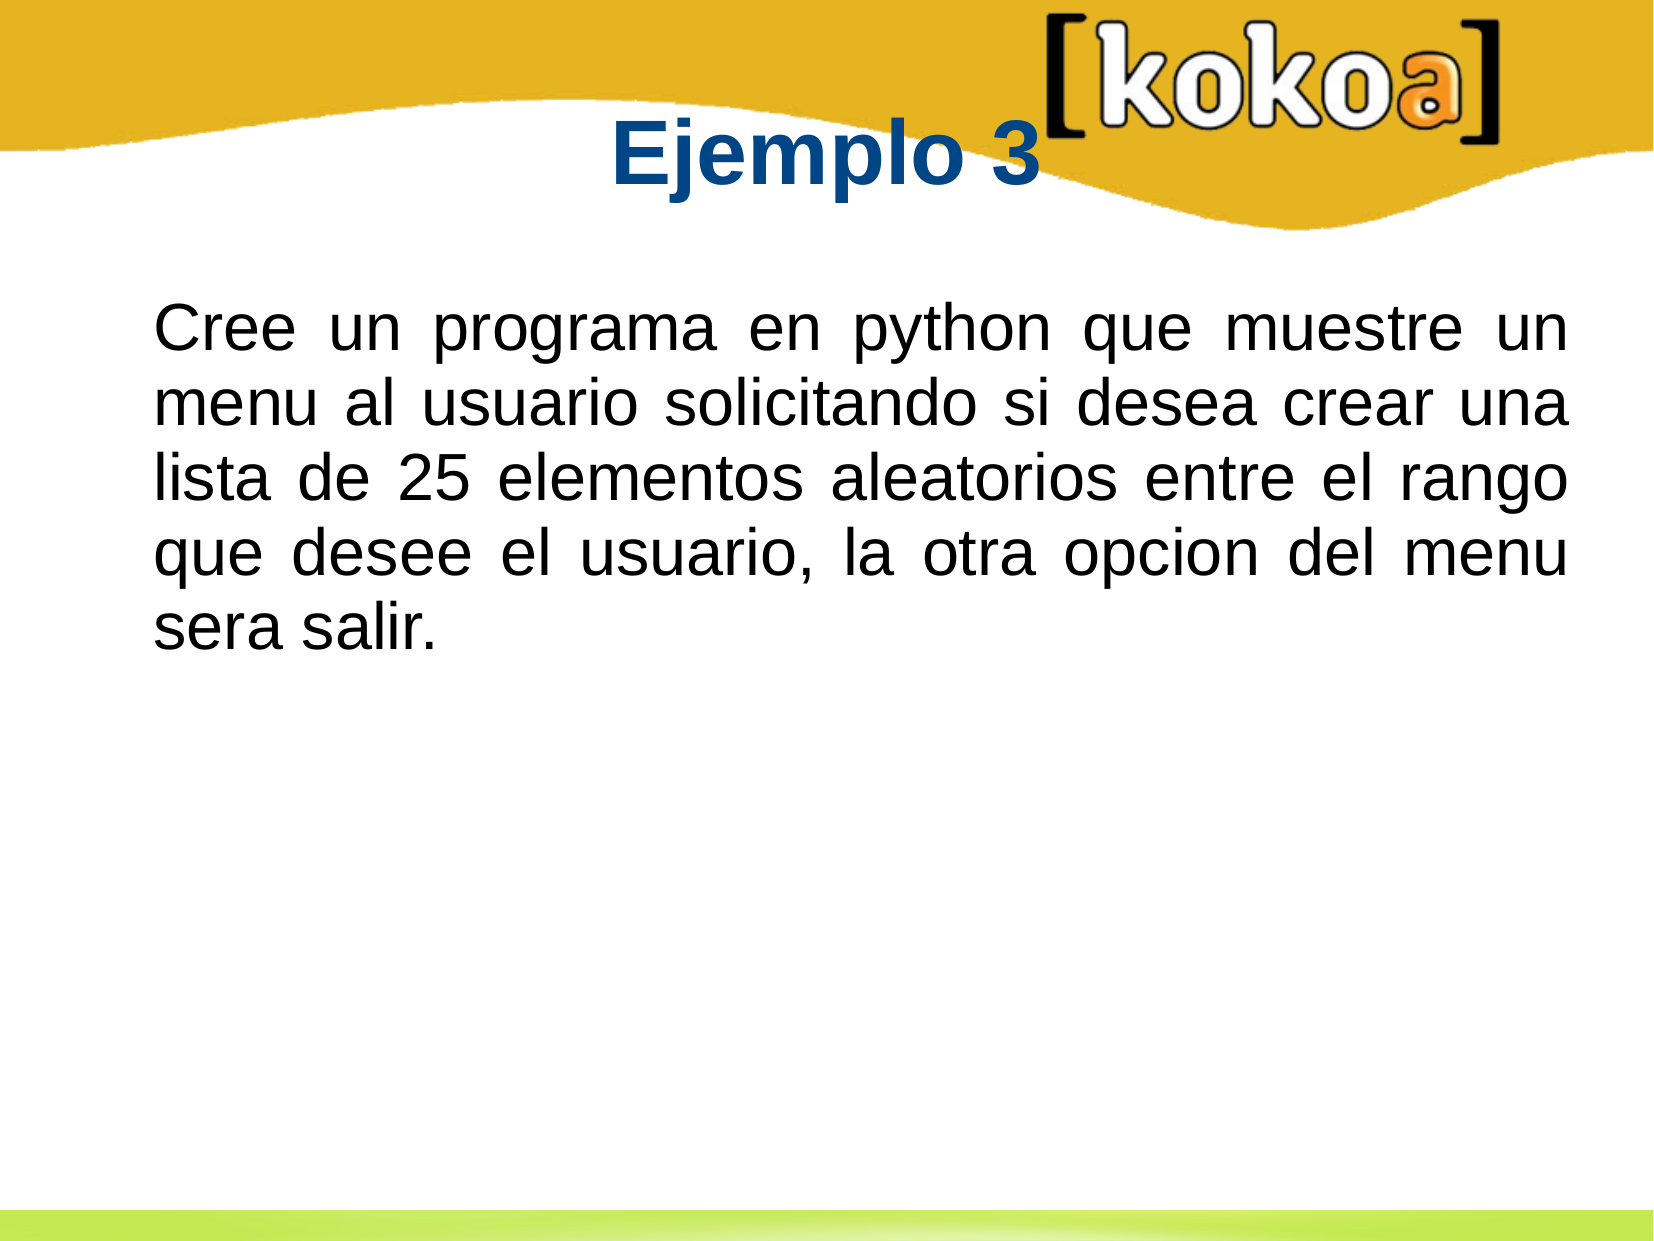

# Ejemplo 3
Cree un programa en python que muestre un menu al usuario solicitando si desea crear una lista de 25 elementos aleatorios entre el rango que desee el usuario, la otra opcion del menu sera salir.